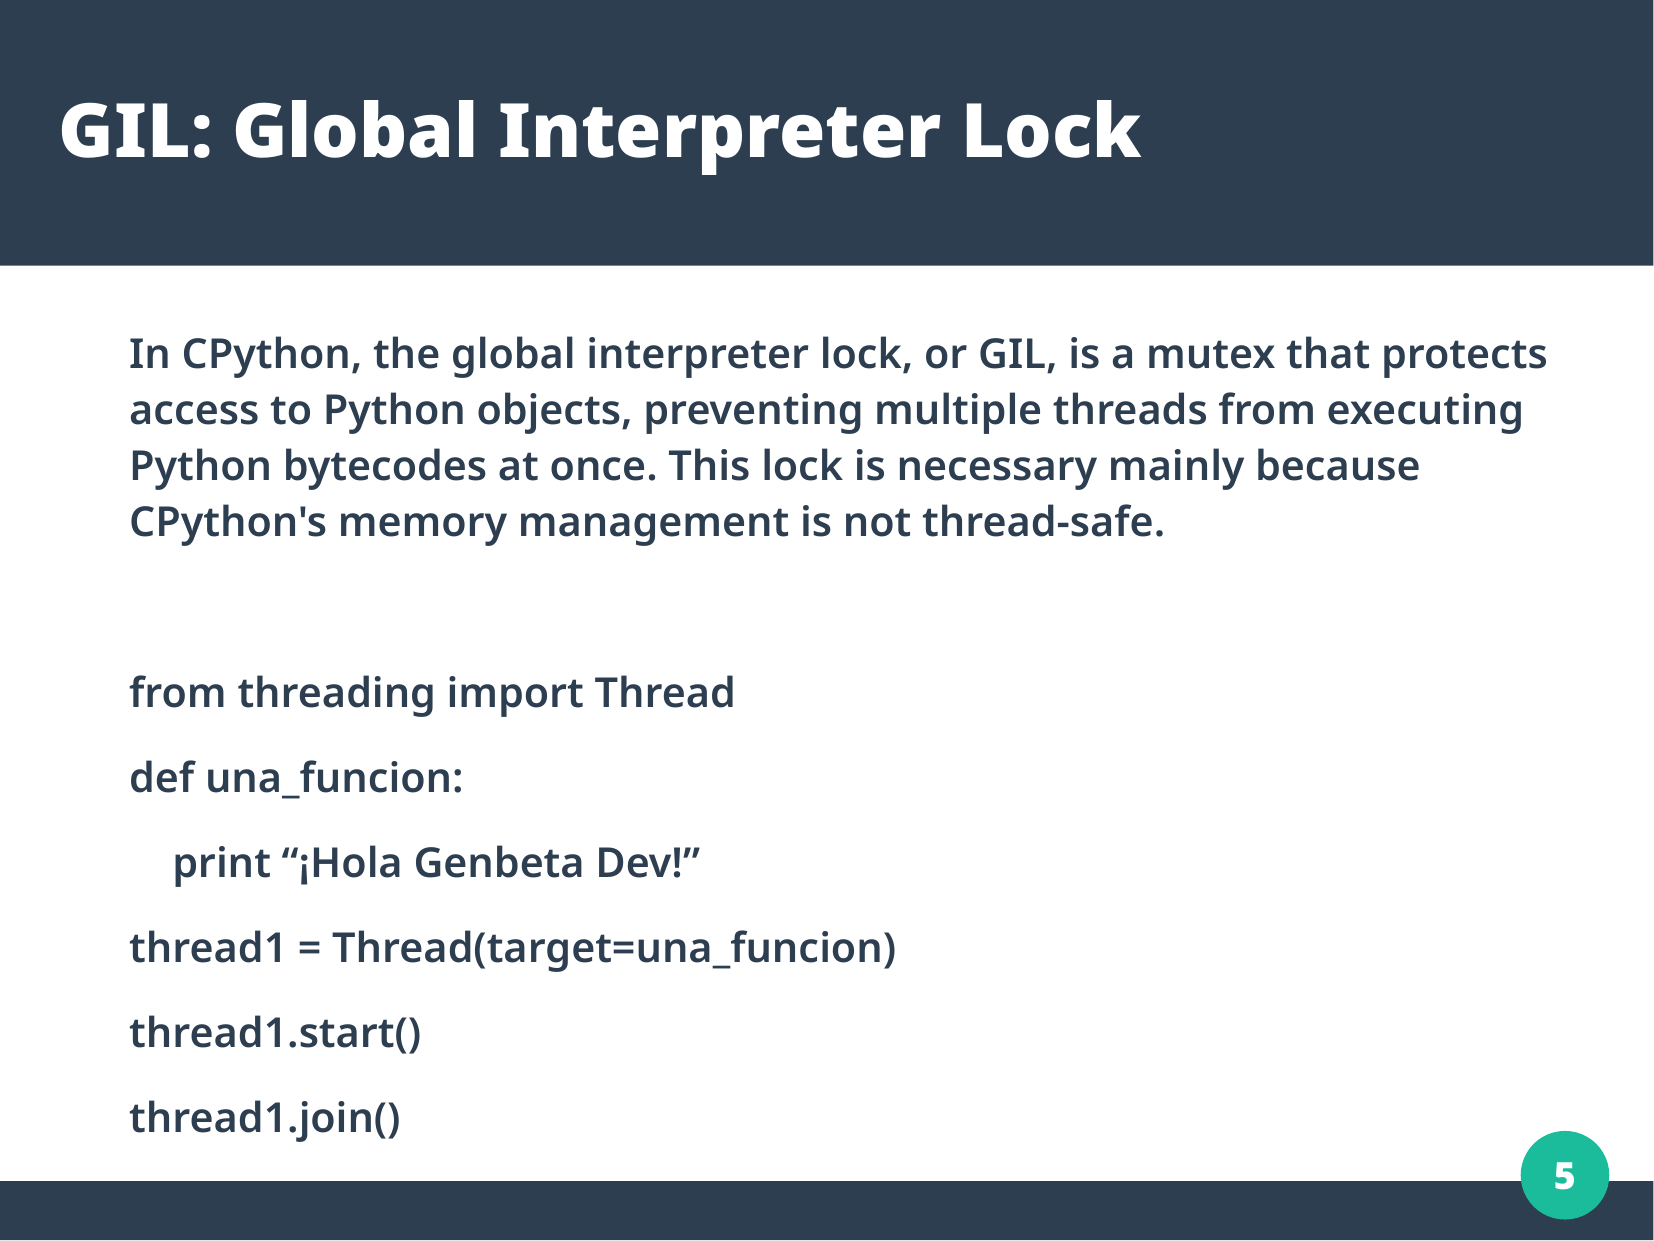

# GIL: Global Interpreter Lock
In CPython, the global interpreter lock, or GIL, is a mutex that protects access to Python objects, preventing multiple threads from executing Python bytecodes at once. This lock is necessary mainly because CPython's memory management is not thread-safe.
from threading import Thread
def una_funcion:
 print “¡Hola Genbeta Dev!”
thread1 = Thread(target=una_funcion)
thread1.start()
thread1.join()
5